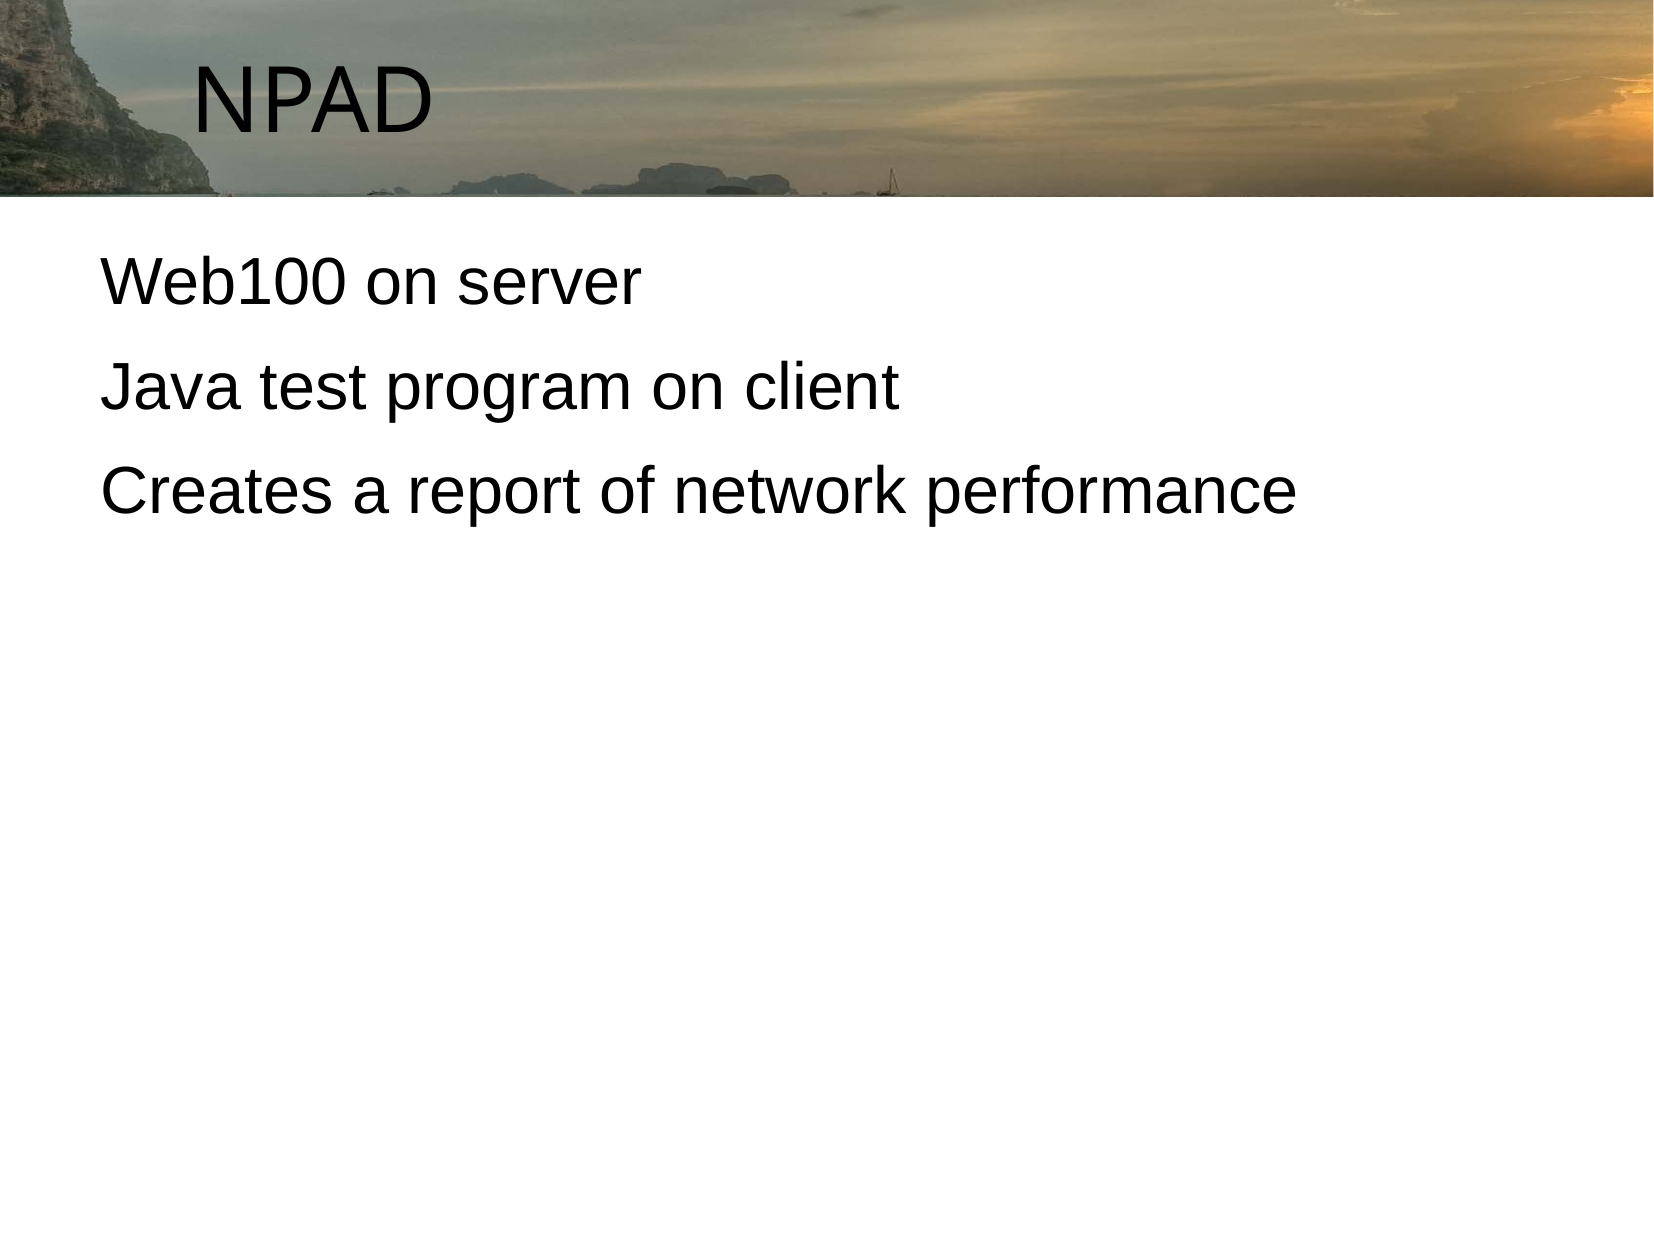

# NPAD
Web100 on server
Java test program on client
Creates a report of network performance